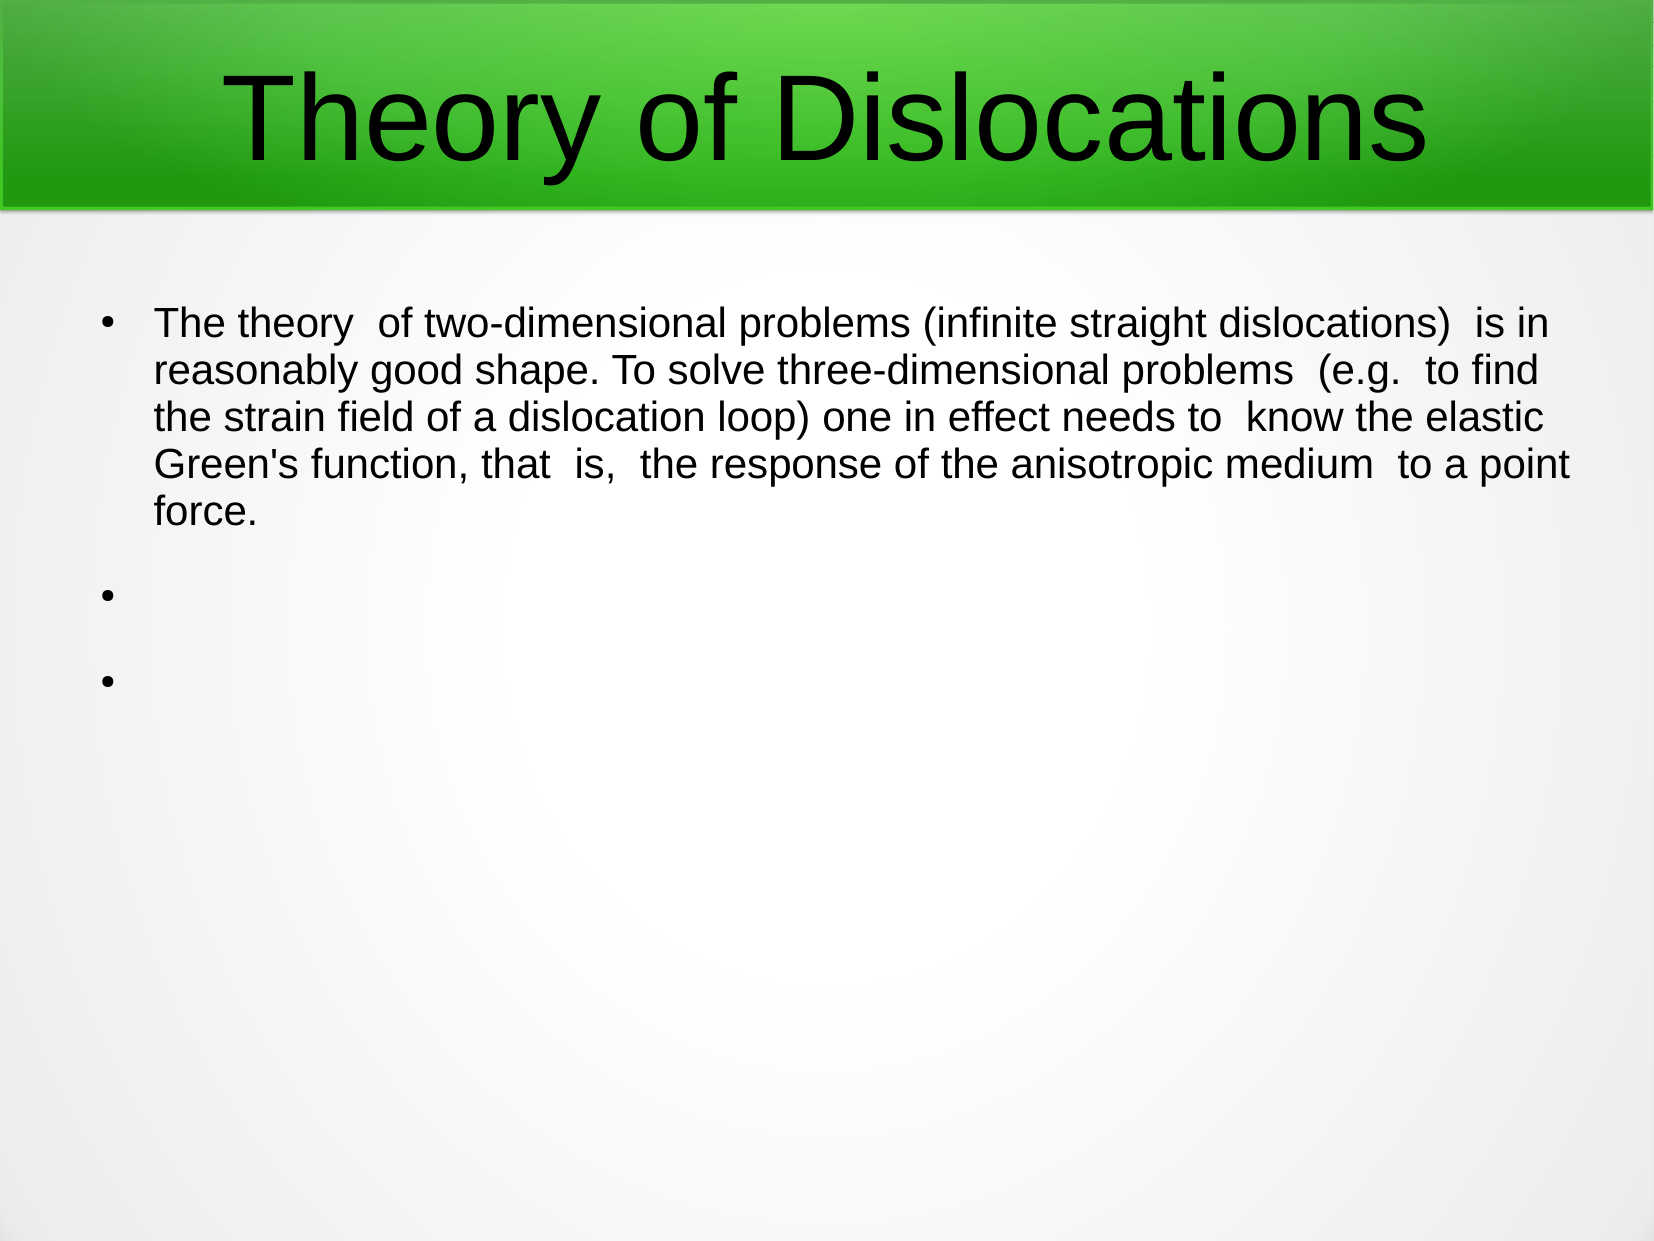

# Theory of Dislocations
The theory of two-dimensional problems (infinite straight dislocations) is in reasonably good shape. To solve three-dimensional problems (e.g. to find the strain field of a dislocation loop) one in effect needs to know the elastic Green's function, that is, the response of the anisotropic medium to a point force.